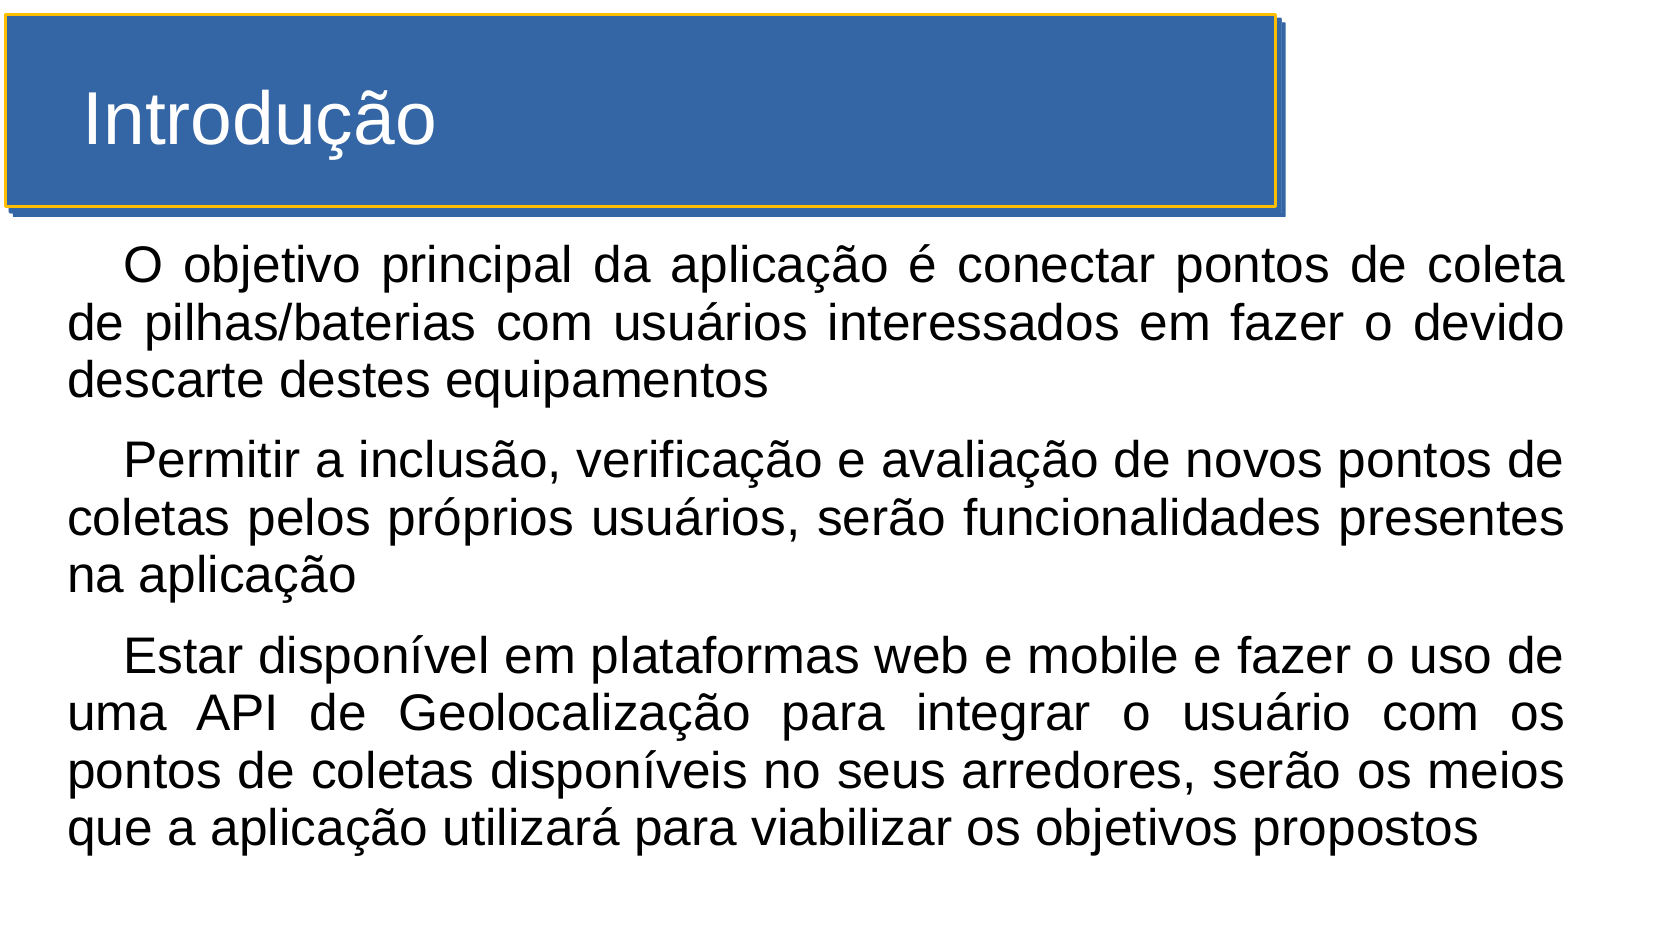

# Introdução
O objetivo principal da aplicação é conectar pontos de coleta de pilhas/baterias com usuários interessados em fazer o devido descarte destes equipamentos
Permitir a inclusão, verificação e avaliação de novos pontos de coletas pelos próprios usuários, serão funcionalidades presentes na aplicação
Estar disponível em plataformas web e mobile e fazer o uso de uma API de Geolocalização para integrar o usuário com os pontos de coletas disponíveis no seus arredores, serão os meios que a aplicação utilizará para viabilizar os objetivos propostos